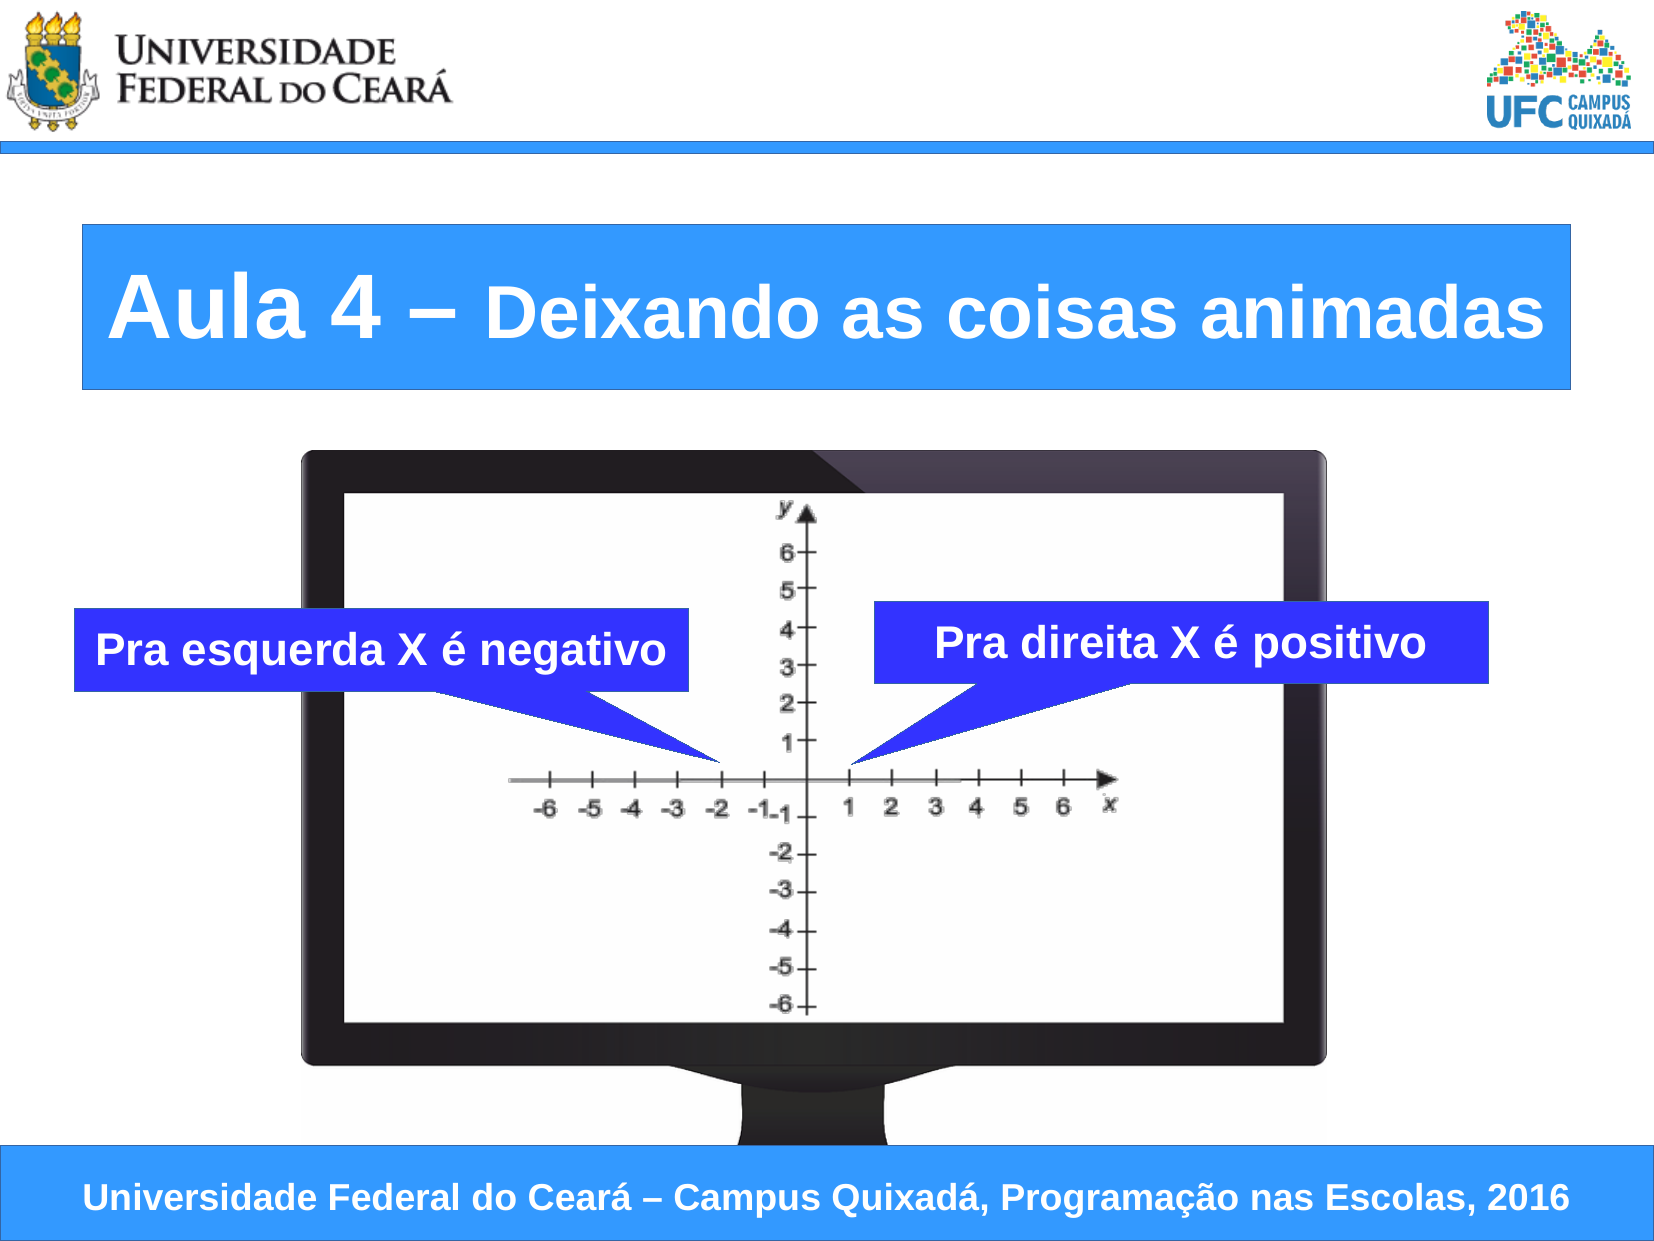

Aula 4 – Deixando as coisas animadas
Pra direita X é positivo
Pra esquerda X é negativo
Universidade Federal do Ceará – Campus Quixadá, Programação nas Escolas, 2016